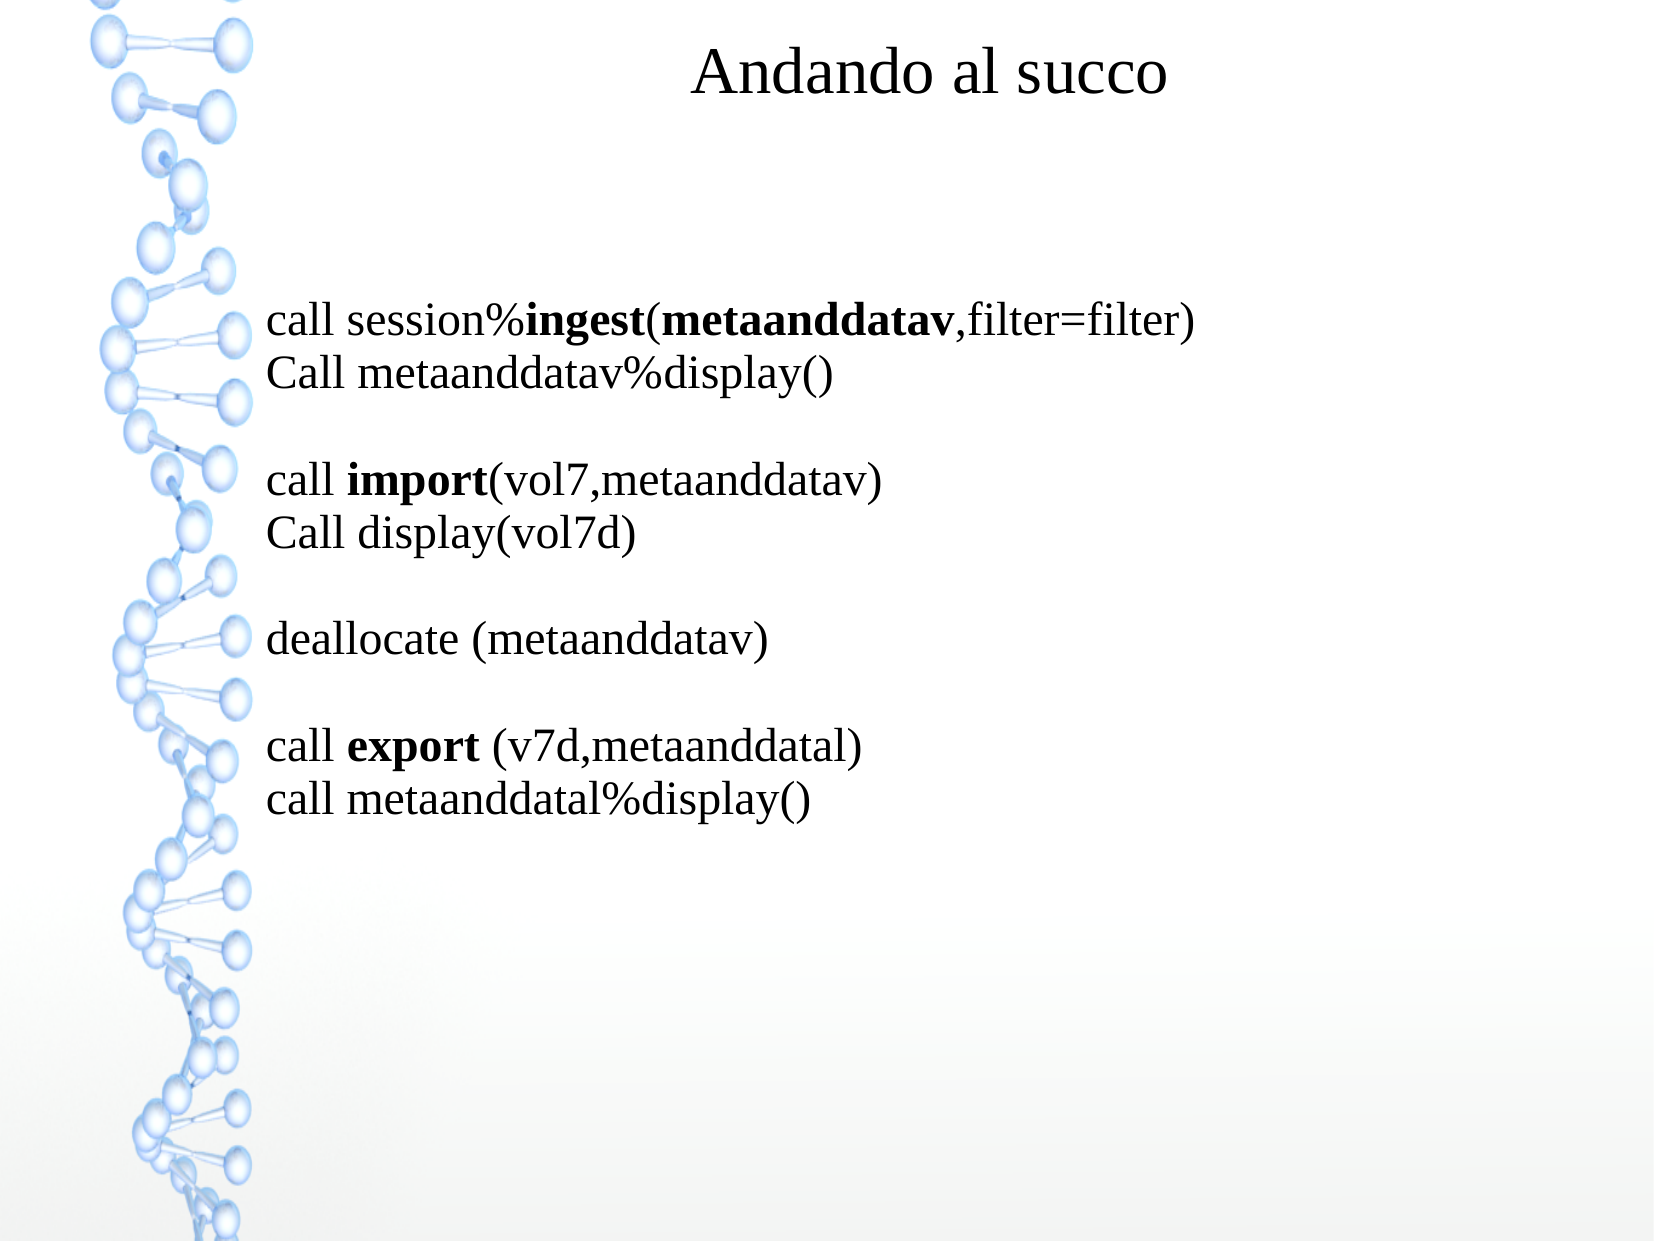

# Andando al succo
call session%ingest(metaanddatav,filter=filter)
Call metaanddatav%display()
call import(vol7,metaanddatav)
Call display(vol7d)
deallocate (metaanddatav)
call export (v7d,metaanddatal)
call metaanddatal%display()